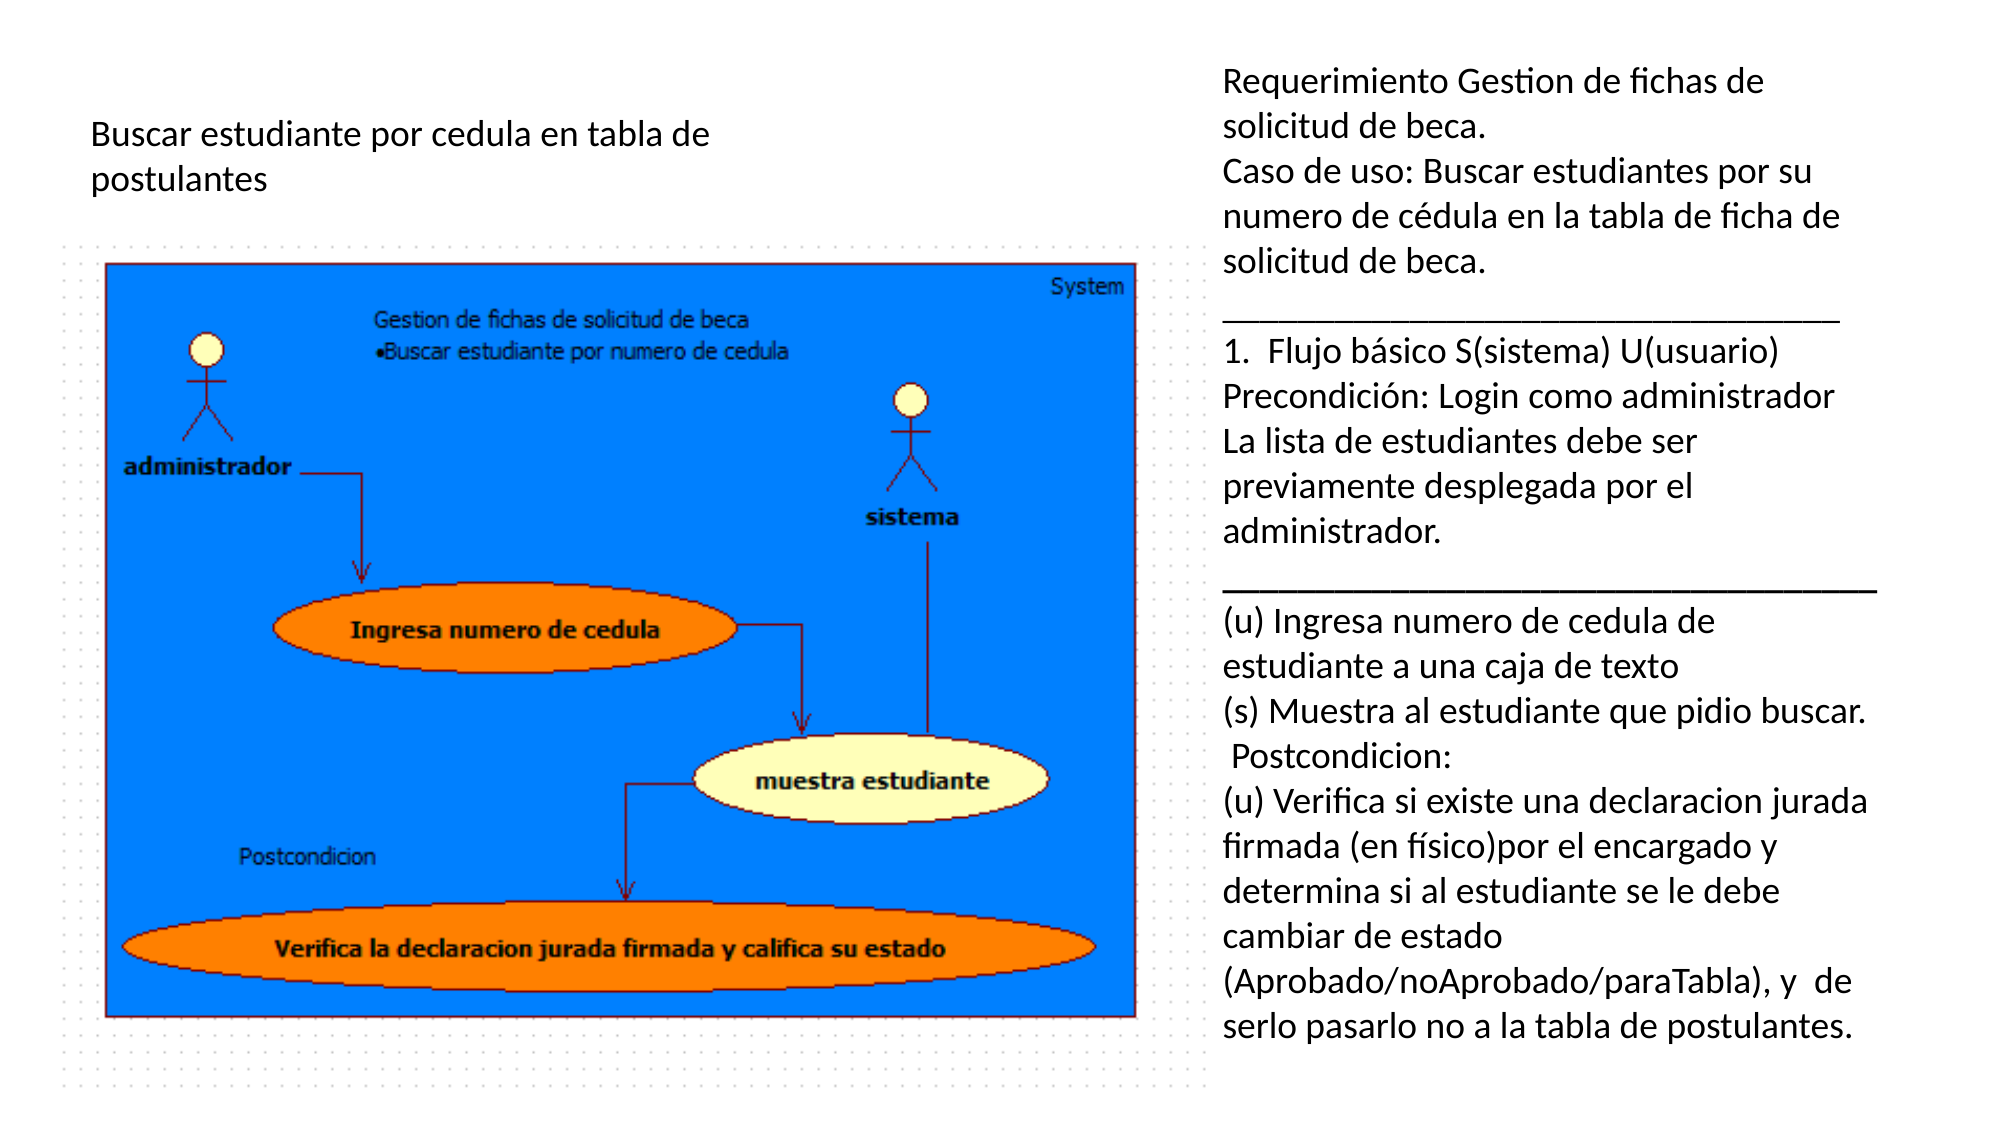

Requerimiento Gestion de fichas de solicitud de beca.
Caso de uso: Buscar estudiantes por su numero de cédula en la tabla de ficha de solicitud de beca.
_________________________________
1. Flujo básico S(sistema) U(usuario)
Precondición: Login como administrador
La lista de estudiantes debe ser previamente desplegada por el administrador.
___________________________________
(u) Ingresa numero de cedula de estudiante a una caja de texto
(s) Muestra al estudiante que pidio buscar.
 Postcondicion:
(u) Verifica si existe una declaracion jurada firmada (en físico)por el encargado y determina si al estudiante se le debe cambiar de estado (Aprobado/noAprobado/paraTabla), y de serlo pasarlo no a la tabla de postulantes.
Buscar estudiante por cedula en tabla de postulantes